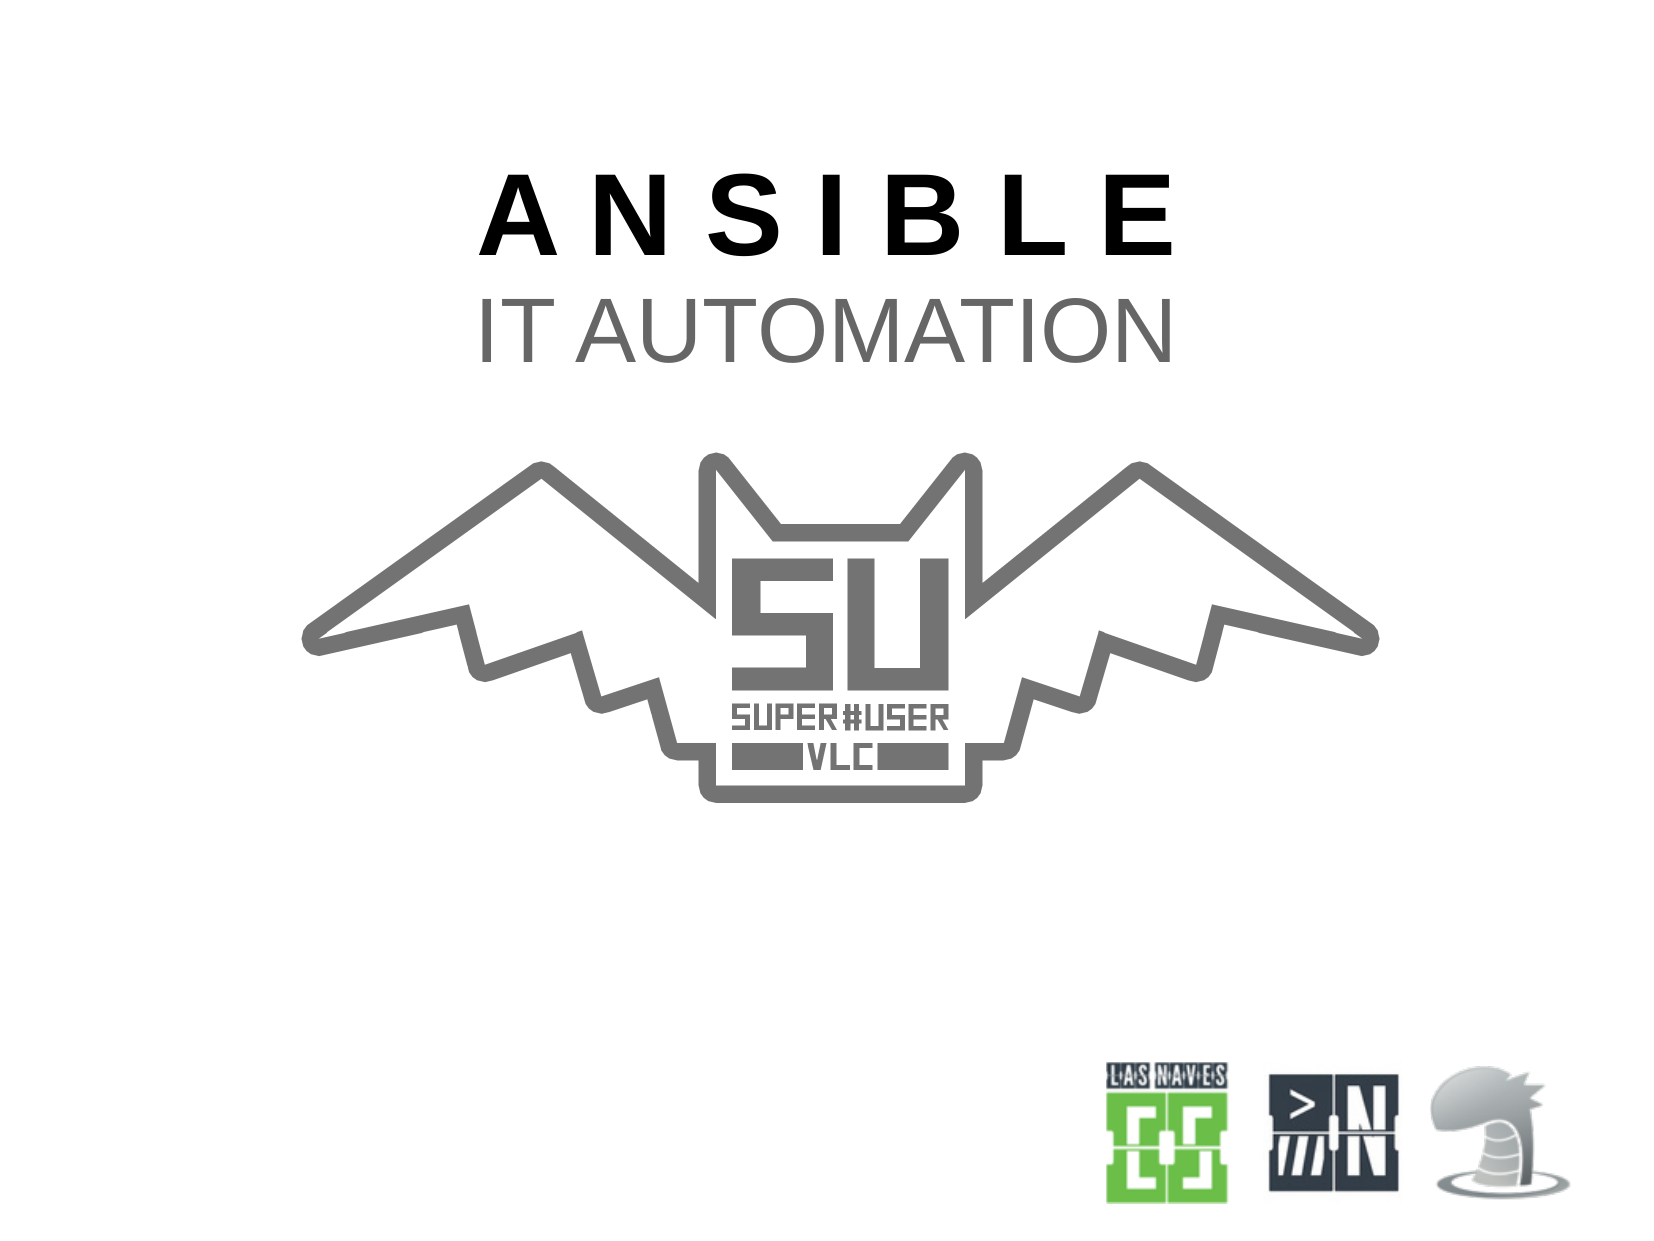

# A N S I B L E IT AUTOMATION